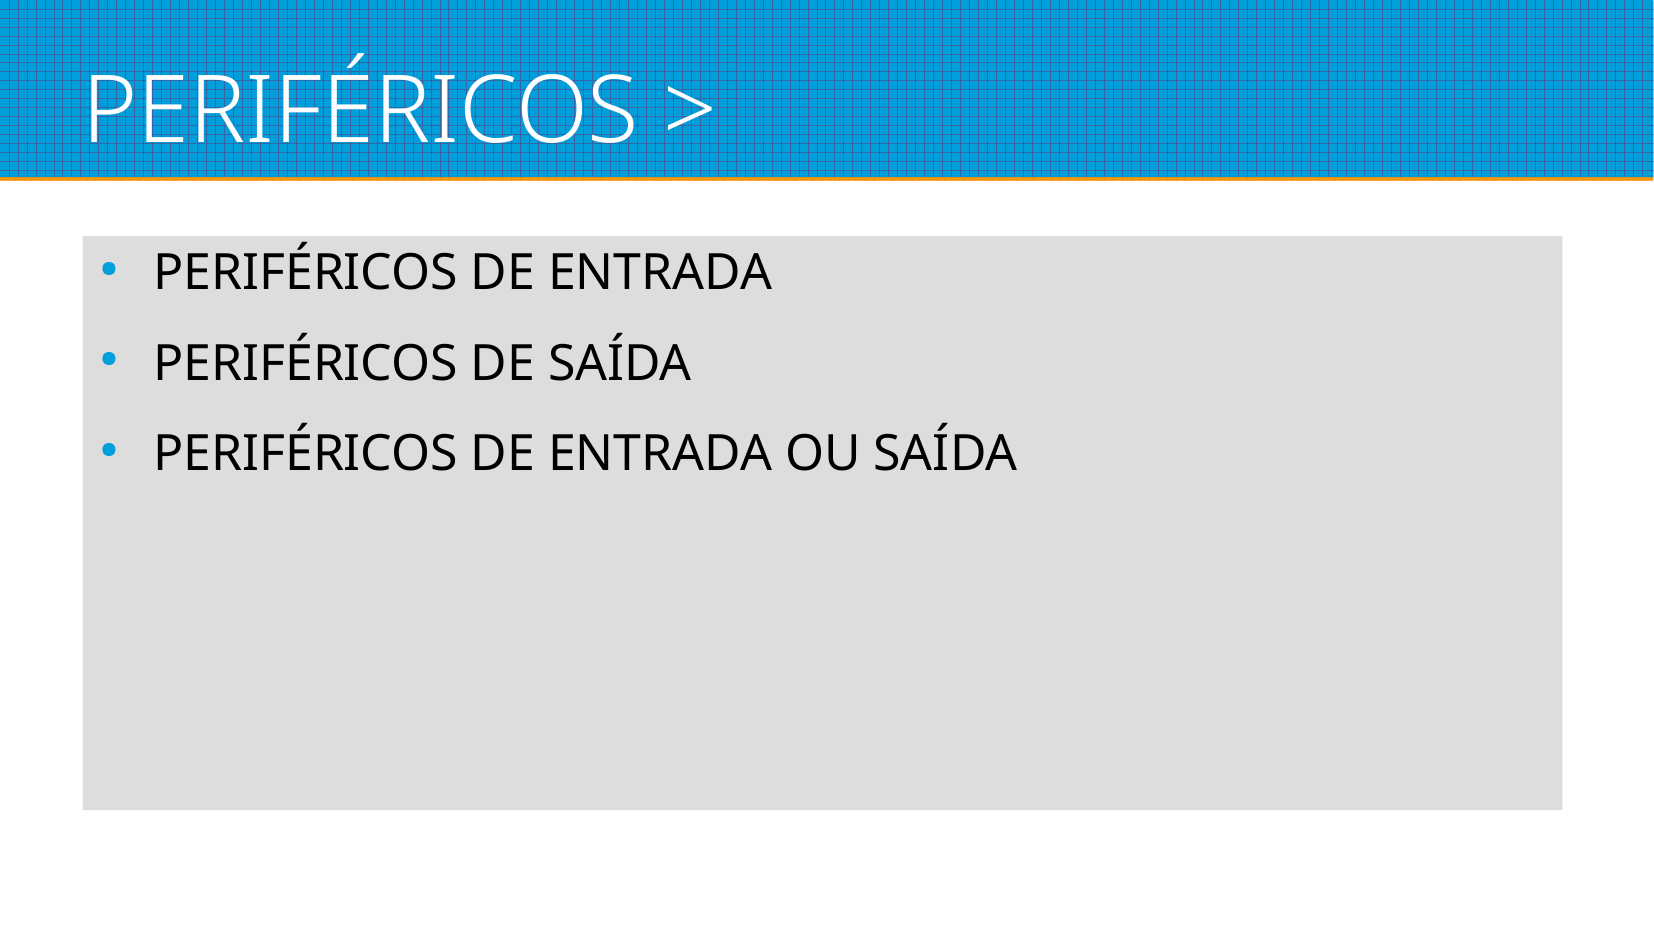

# PERIFÉRICOS >
PERIFÉRICOS DE ENTRADA
PERIFÉRICOS DE SAÍDA
PERIFÉRICOS DE ENTRADA OU SAÍDA